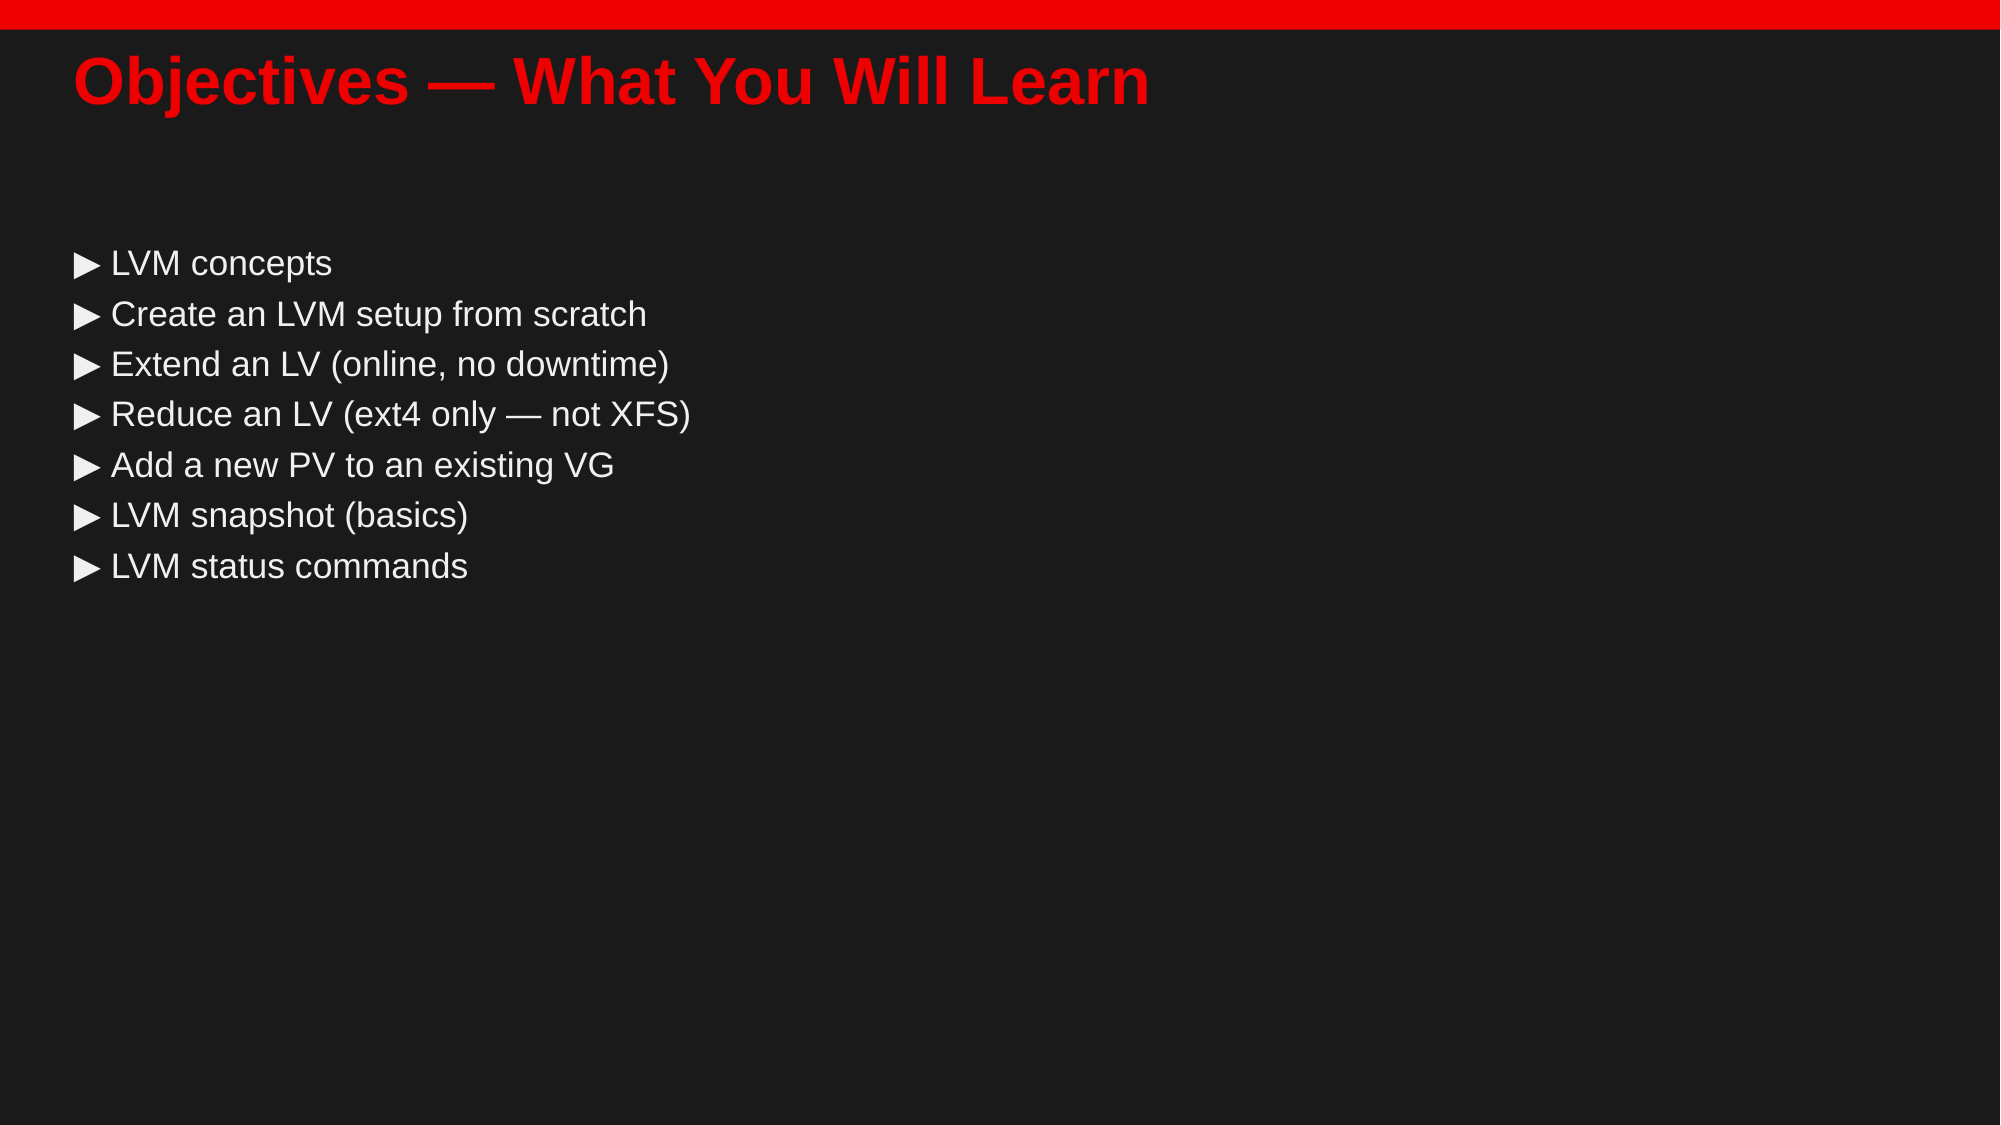

Objectives — What You Will Learn
▶ LVM concepts
▶ Create an LVM setup from scratch
▶ Extend an LV (online, no downtime)
▶ Reduce an LV (ext4 only — not XFS)
▶ Add a new PV to an existing VG
▶ LVM snapshot (basics)
▶ LVM status commands